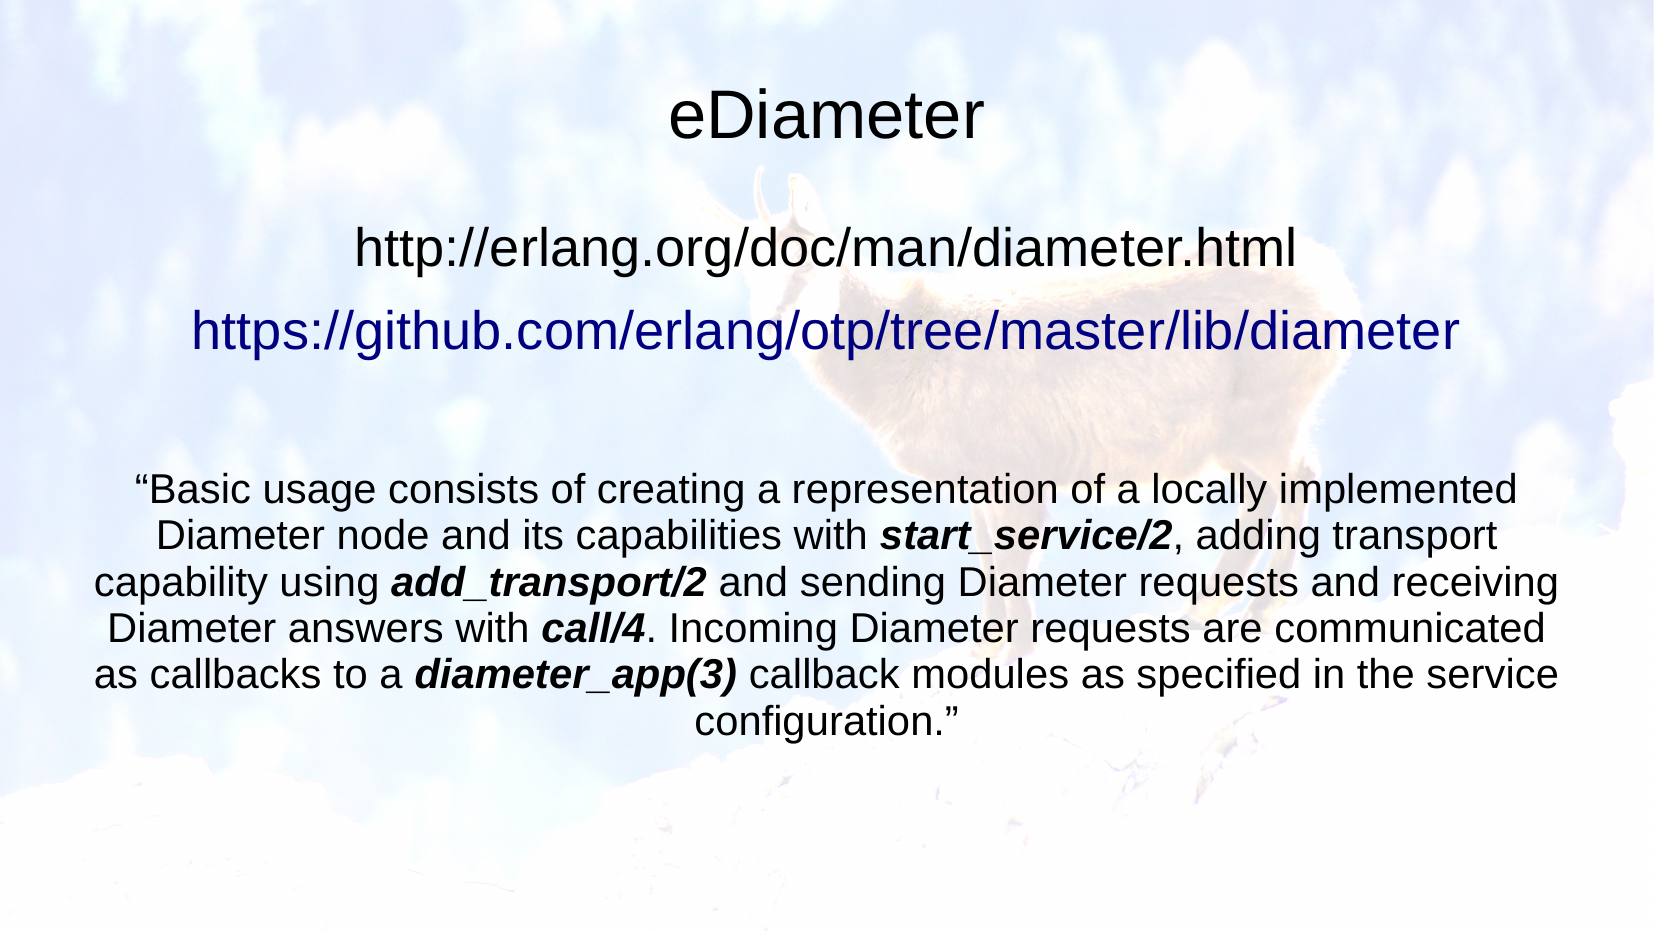

# eDiameter
http://erlang.org/doc/man/diameter.html
https://github.com/erlang/otp/tree/master/lib/diameter
“Basic usage consists of creating a representation of a locally implemented Diameter node and its capabilities with start_service/2, adding transport capability using add_transport/2 and sending Diameter requests and receiving Diameter answers with call/4. Incoming Diameter requests are communicated as callbacks to a diameter_app(3) callback modules as specified in the service configuration.”